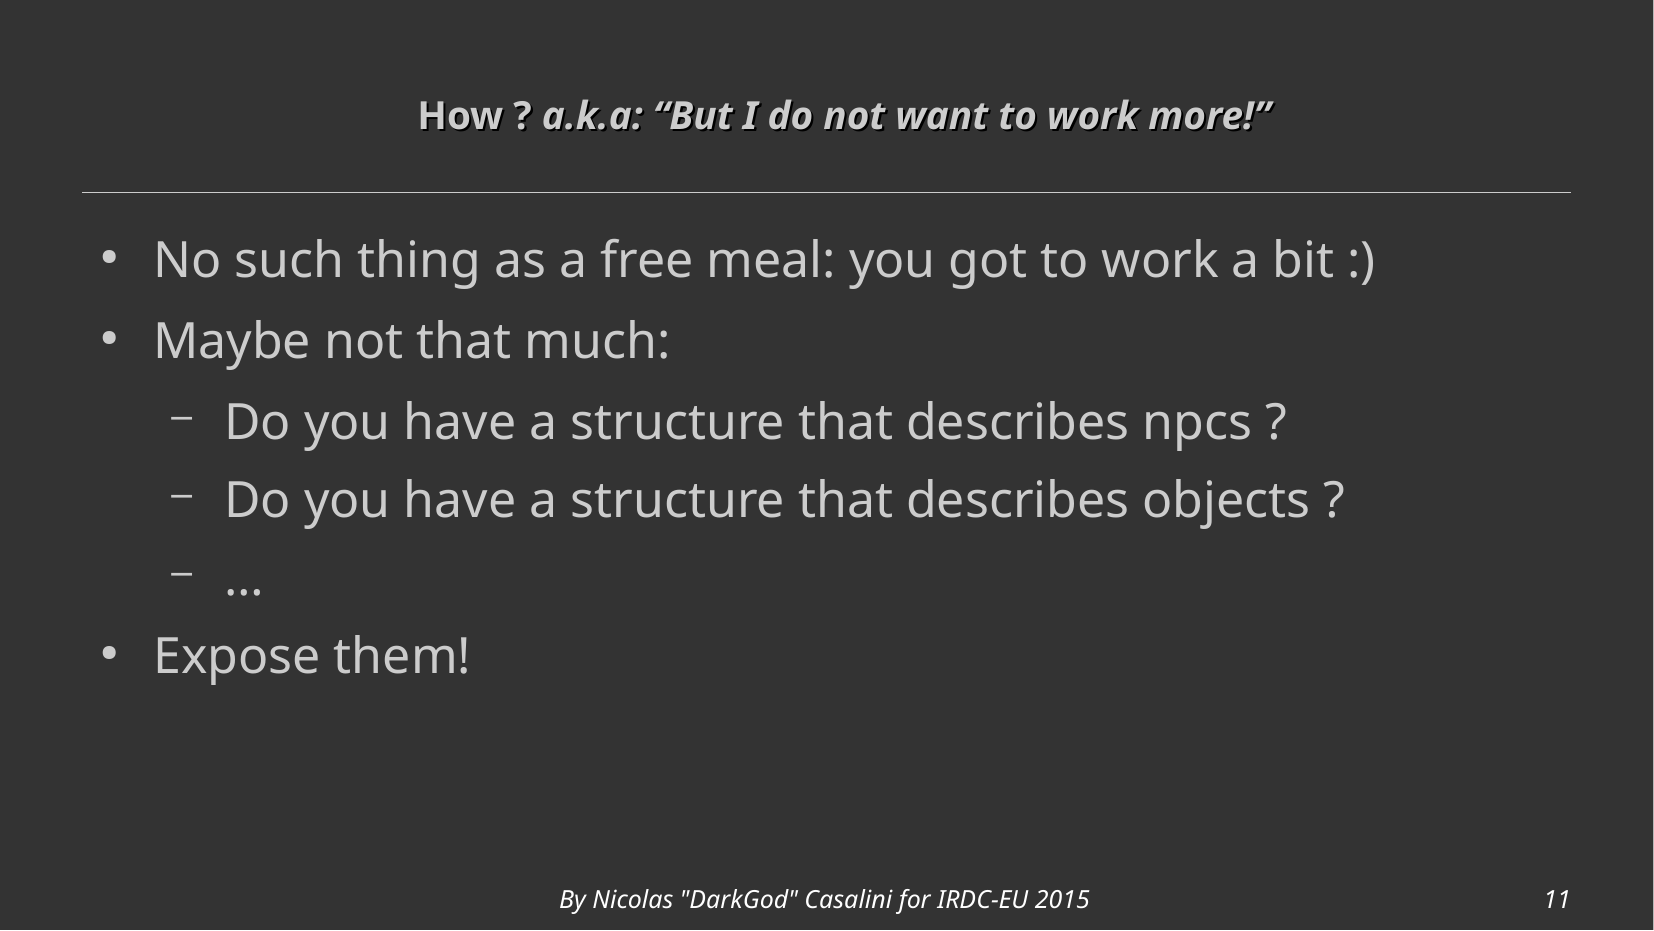

# How ? a.k.a: “But I do not want to work more!”
No such thing as a free meal: you got to work a bit :)
Maybe not that much:
Do you have a structure that describes npcs ?
Do you have a structure that describes objects ?
…
Expose them!
By Nicolas "DarkGod" Casalini for IRDC-EU 2015
11